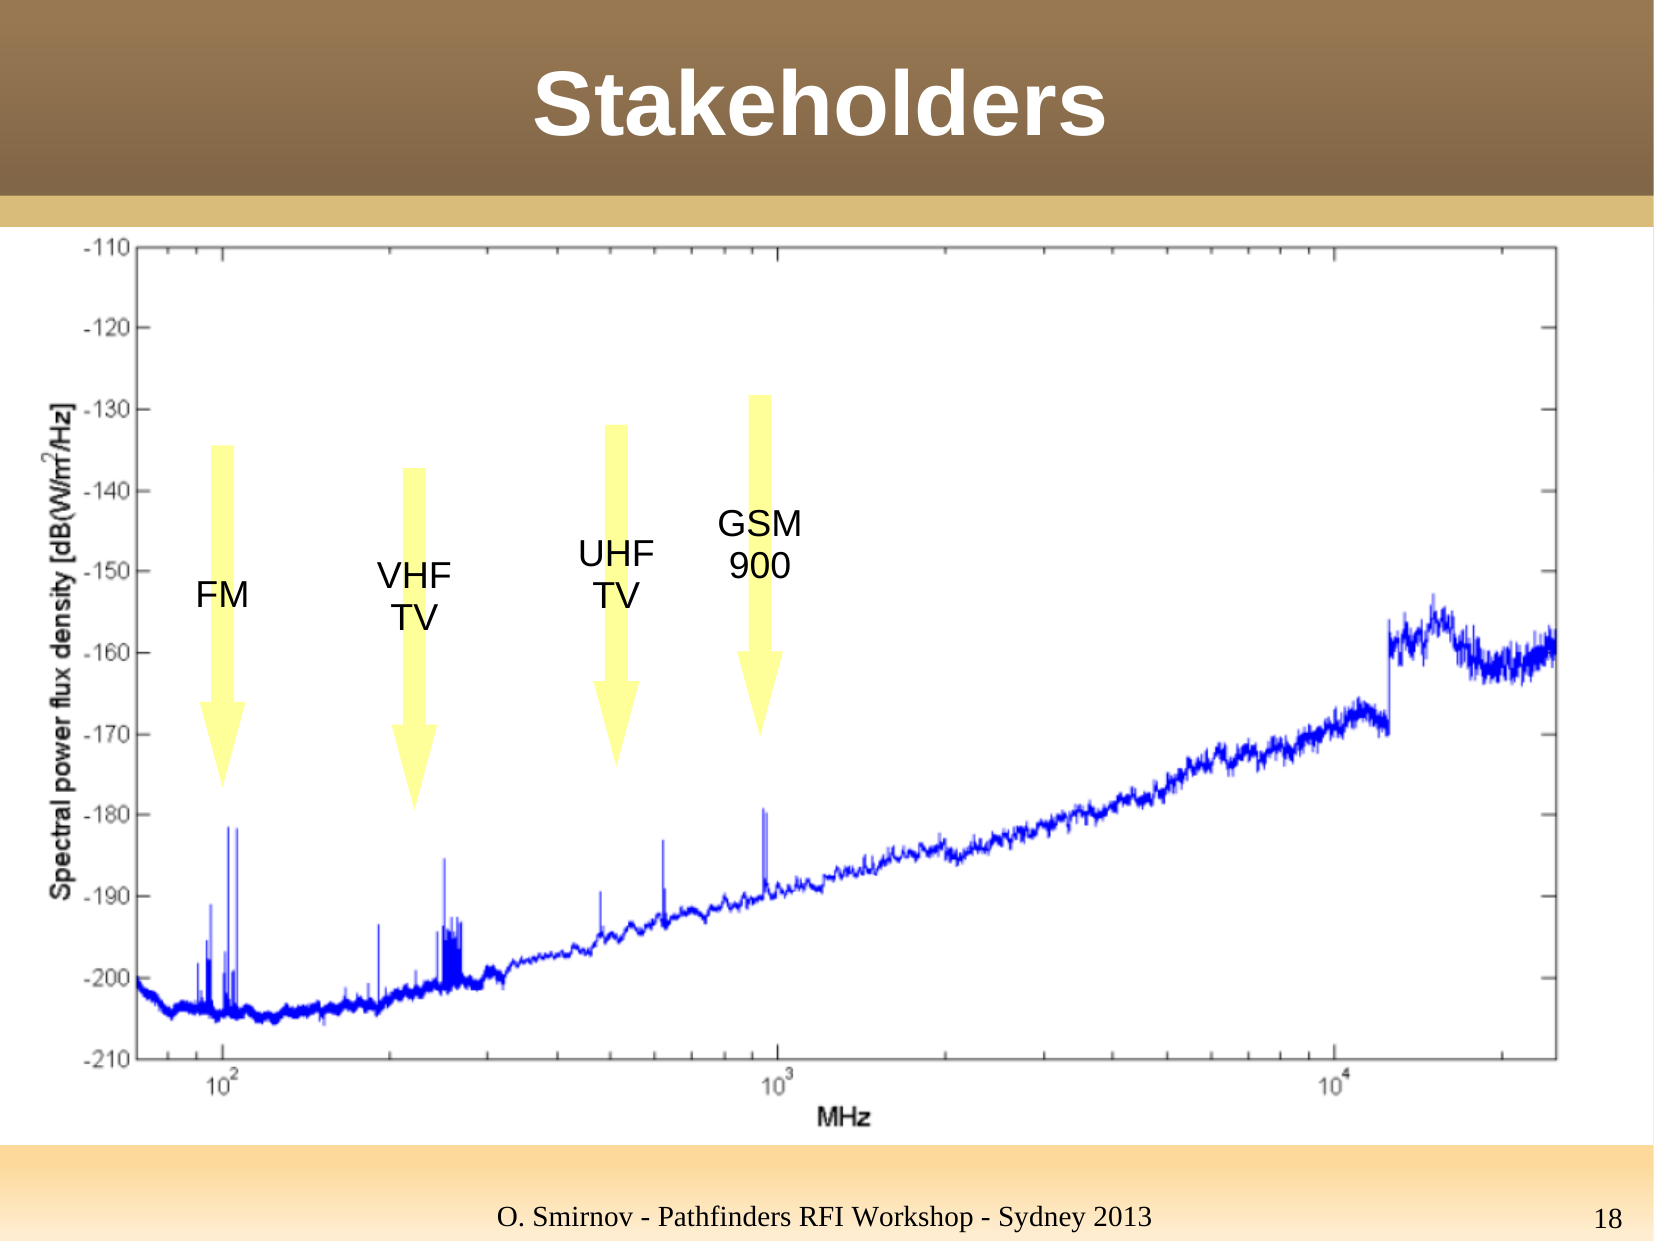

# Stakeholders
GSM
900
UHF
TV
FM
VHF
TV
O. Smirnov - Pathfinders RFI Workshop - Sydney 2013
18